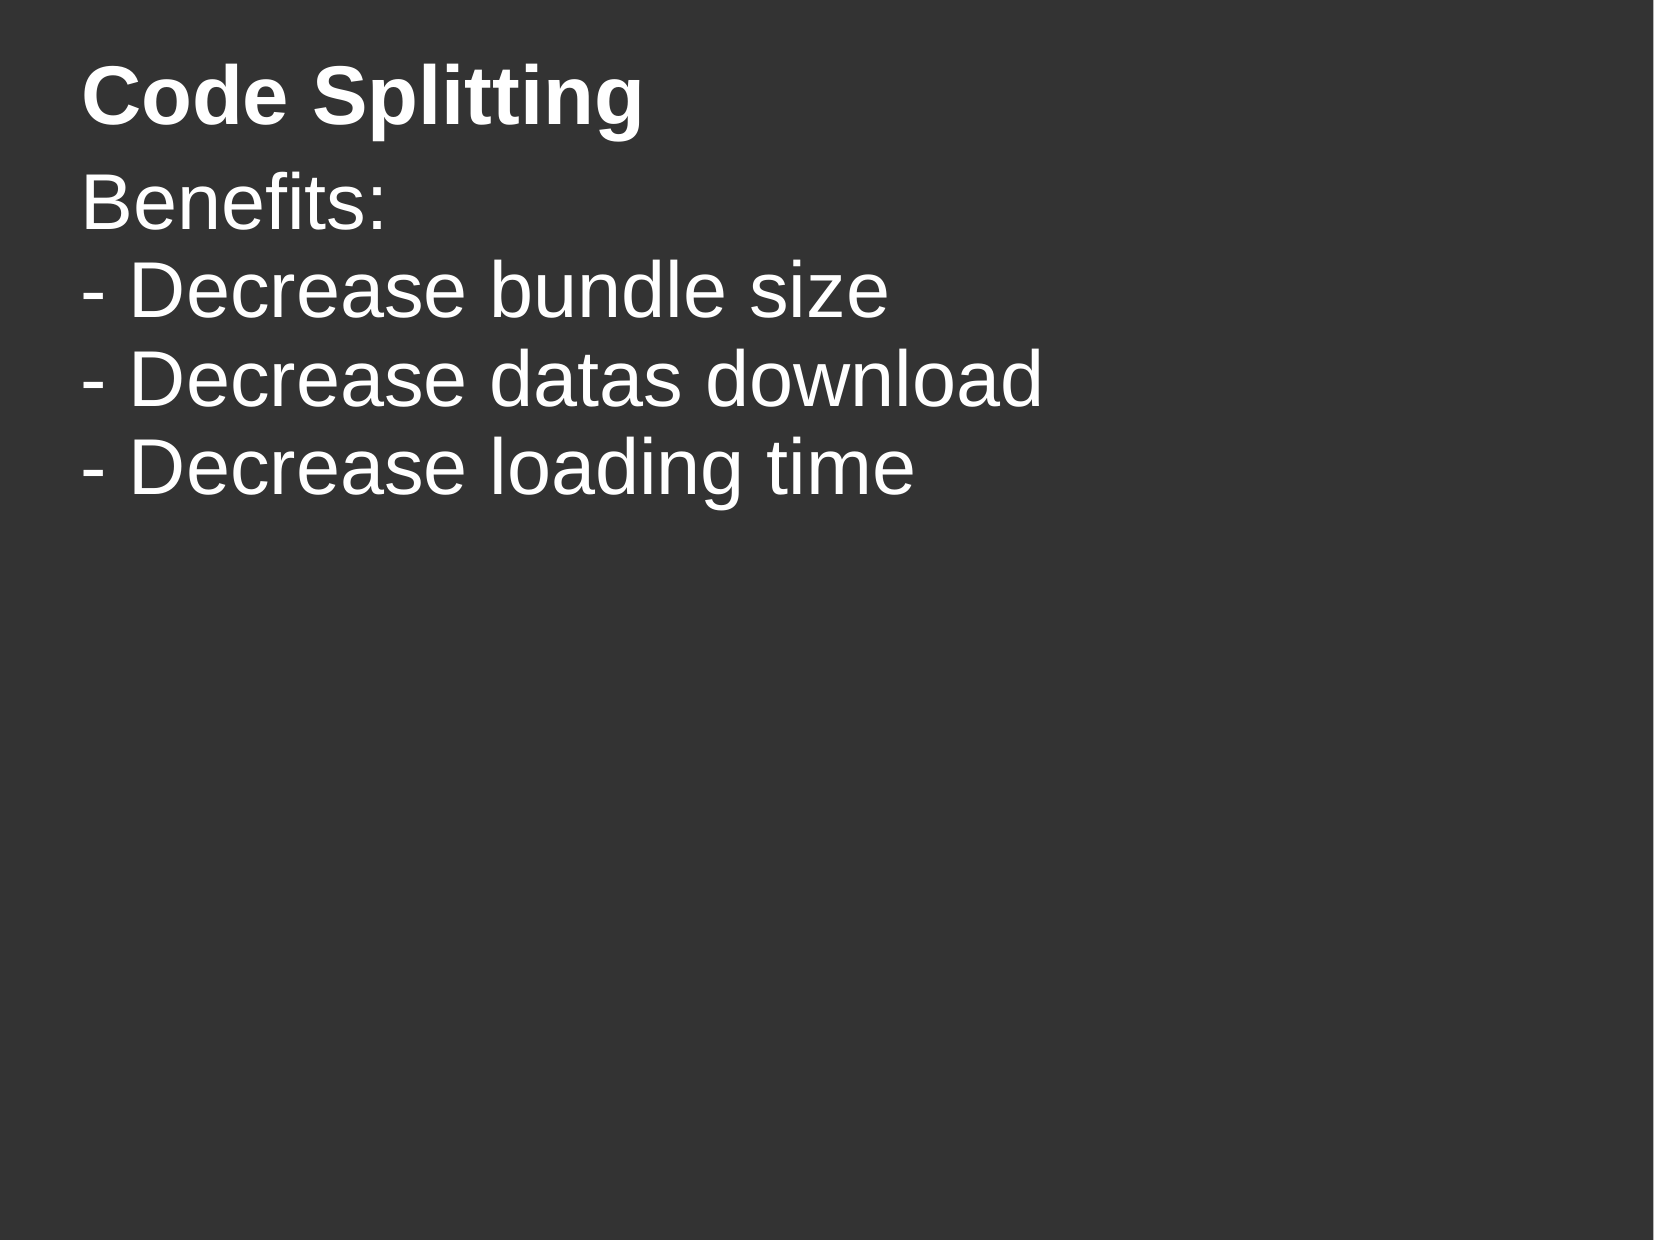

Code Splitting
# Benefits: - Decrease bundle size - Decrease datas download - Decrease loading time